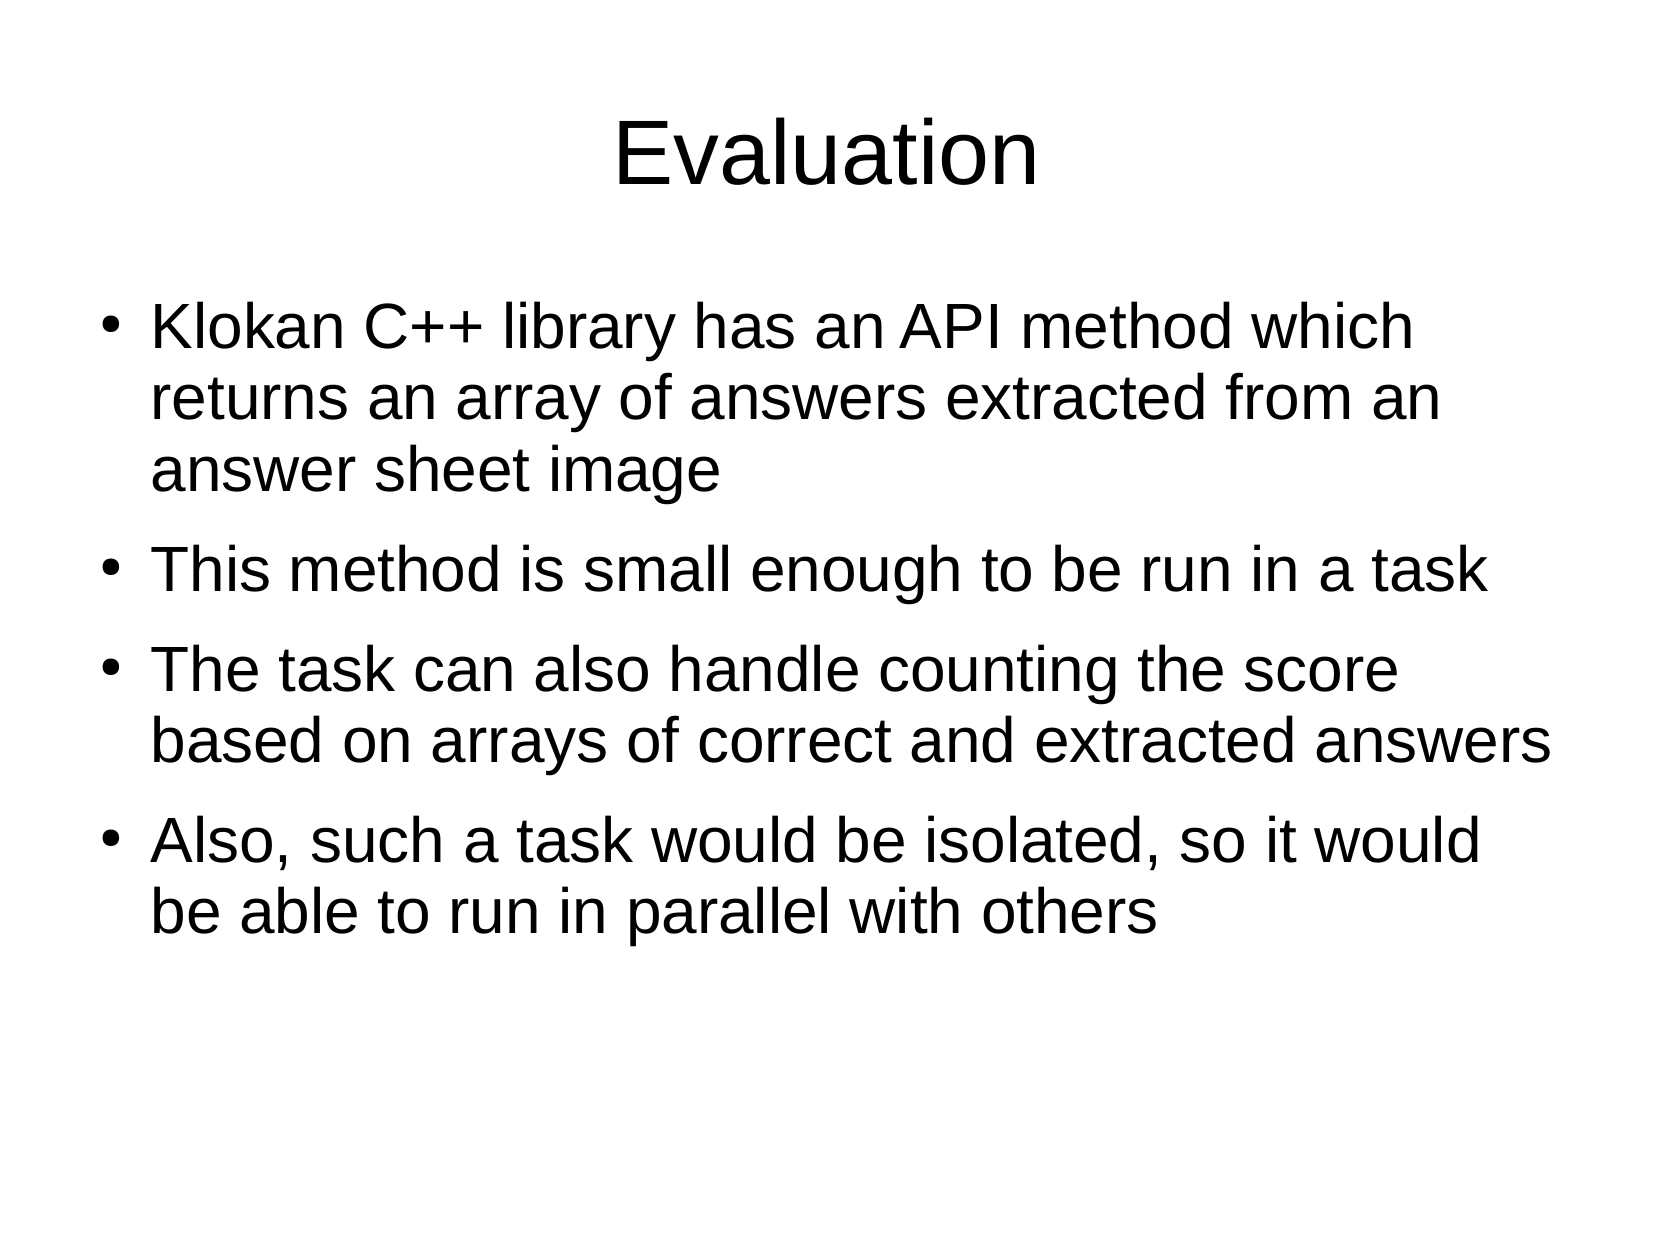

# Evaluation
Klokan C++ library has an API method which returns an array of answers extracted from an answer sheet image
This method is small enough to be run in a task
The task can also handle counting the score based on arrays of correct and extracted answers
Also, such a task would be isolated, so it would be able to run in parallel with others